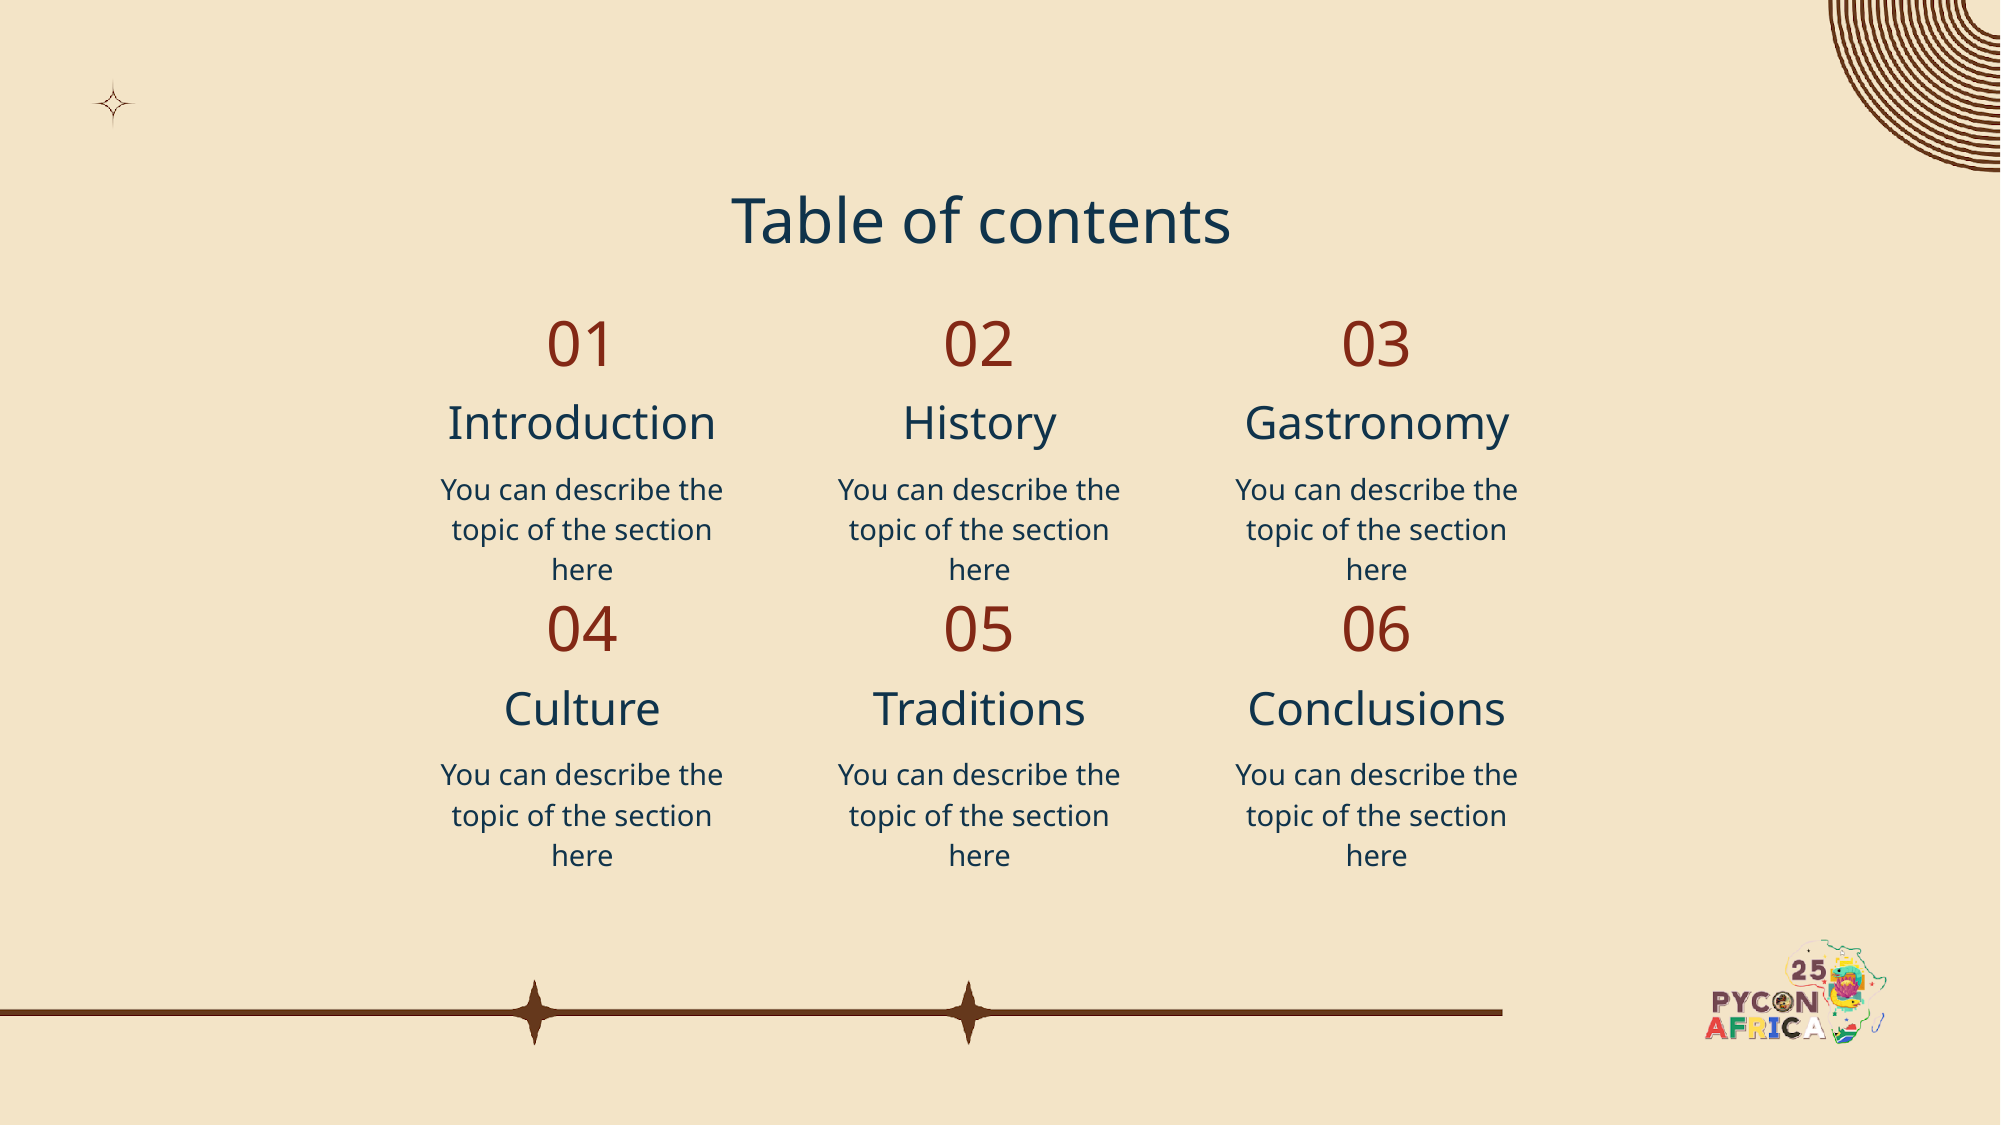

Table of contents
01
02
03
Introduction
History
Gastronomy
You can describe the topic of the section here
You can describe the topic of the section here
You can describe the topic of the section here
04
05
06
Culture
Traditions
Conclusions
You can describe the topic of the section here
You can describe the topic of the section here
You can describe the topic of the section here